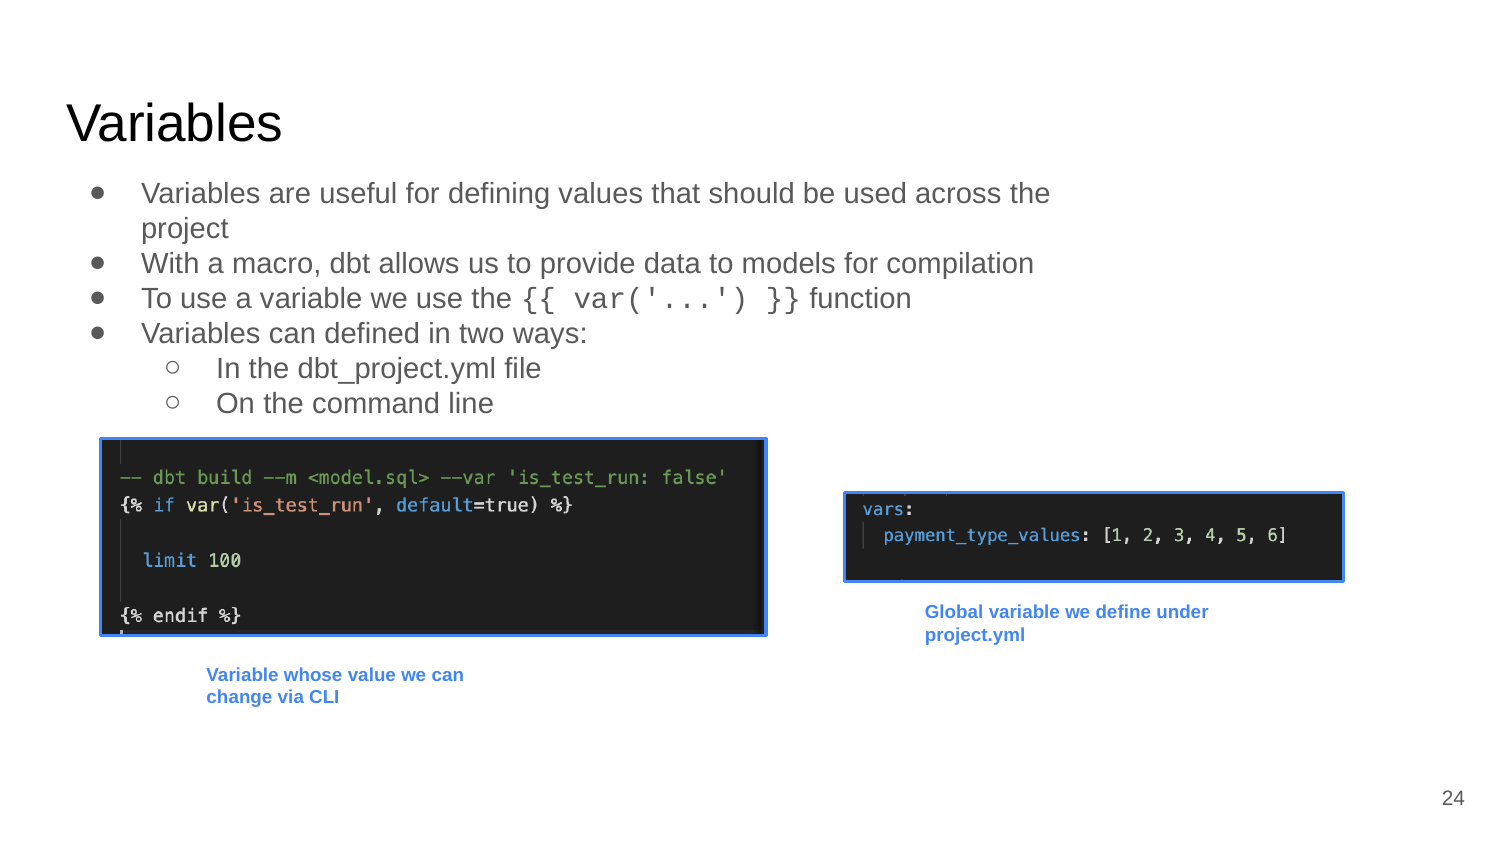

# Variables
Variables are useful for defining values that should be used across the project
With a macro, dbt allows us to provide data to models for compilation
To use a variable we use the {{ var('...') }} function
Variables can defined in two ways:
In the dbt_project.yml file
On the command line
Global variable we define under project.yml
Variable whose value we can change via CLI